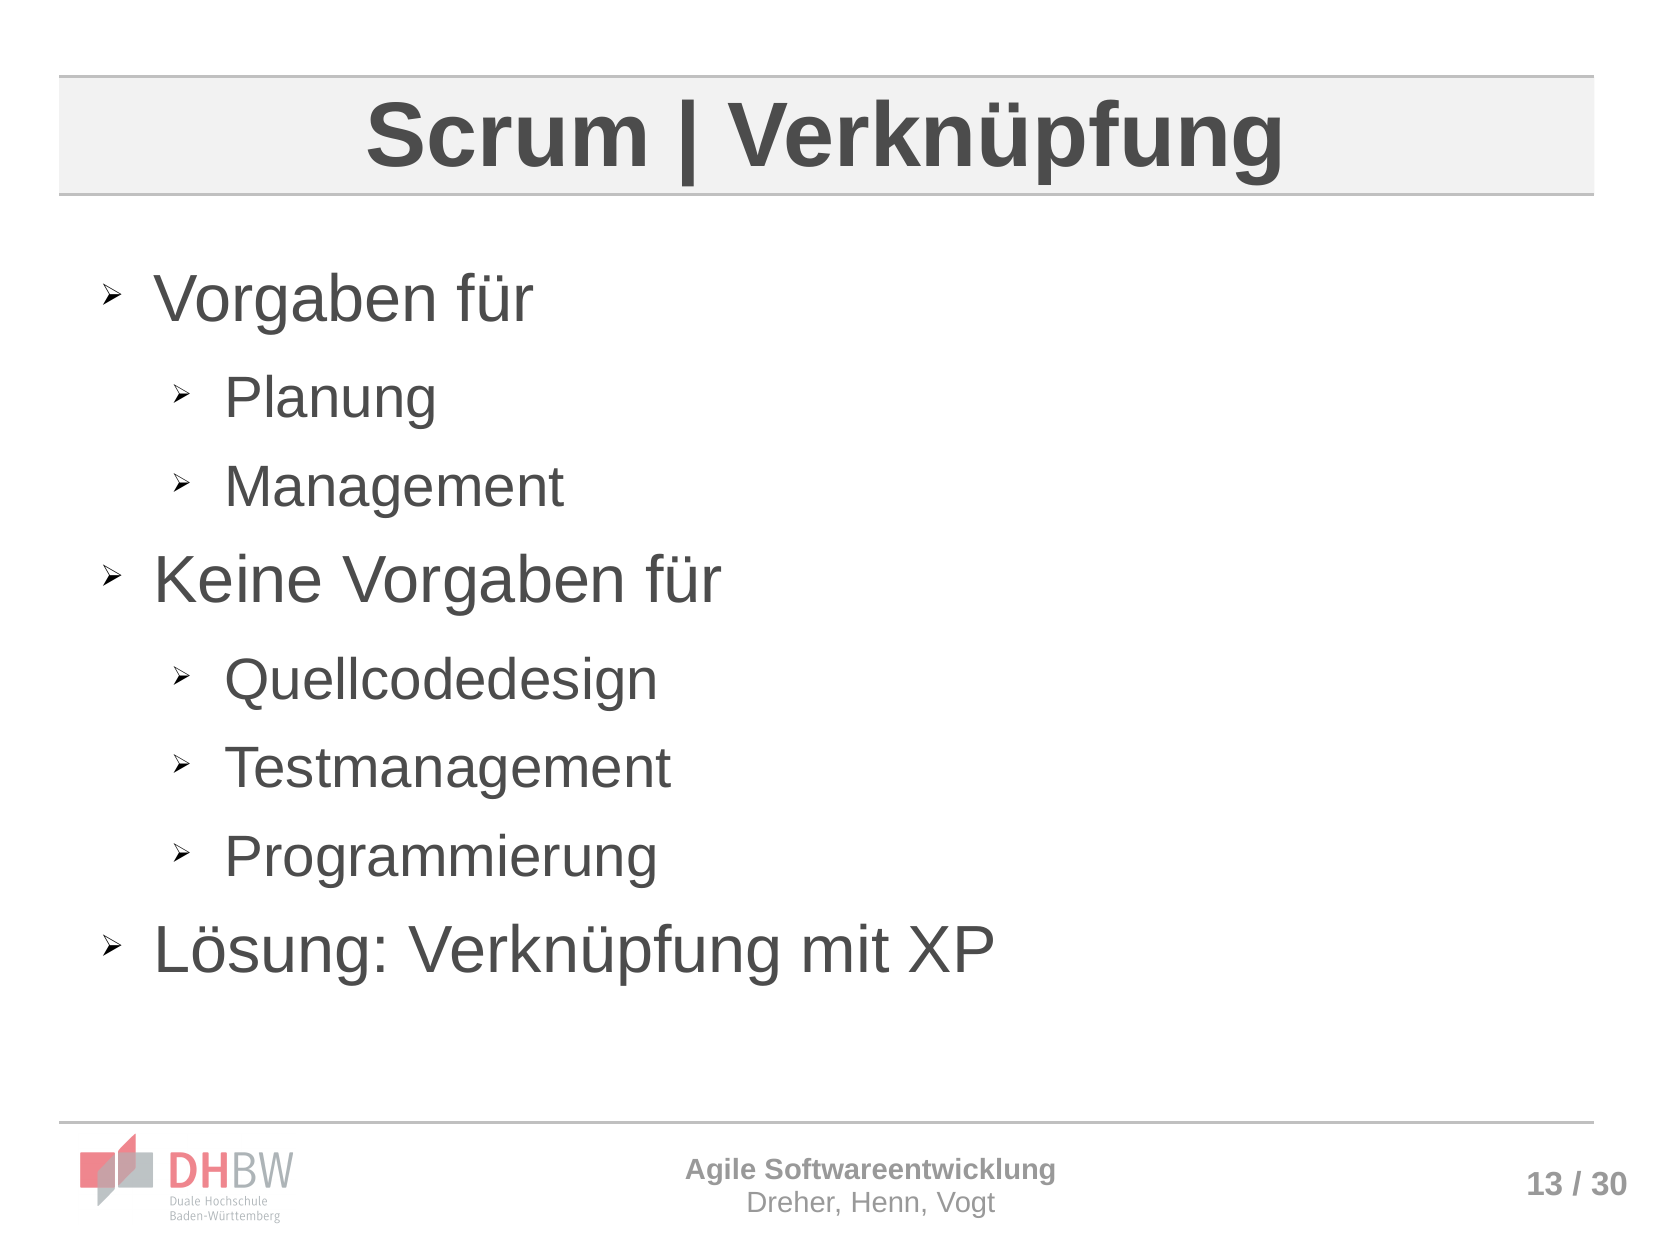

# Scrum | Verknüpfung
Vorgaben für
Planung
Management
Keine Vorgaben für
Quellcodedesign
Testmanagement
Programmierung
Lösung: Verknüpfung mit XP